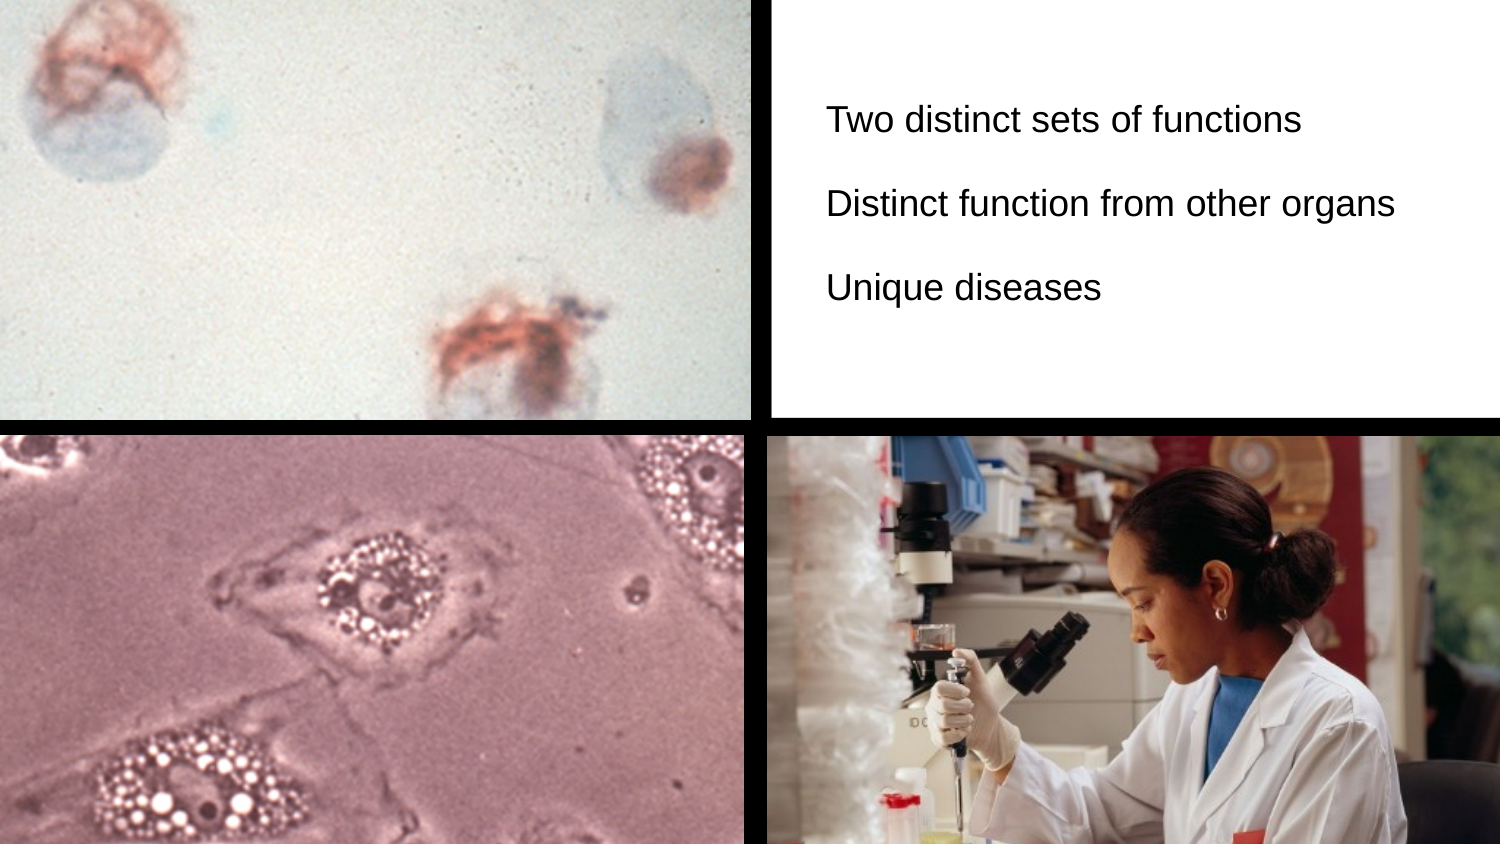

Two distinct sets of functions
Distinct function from other organs
Unique diseases